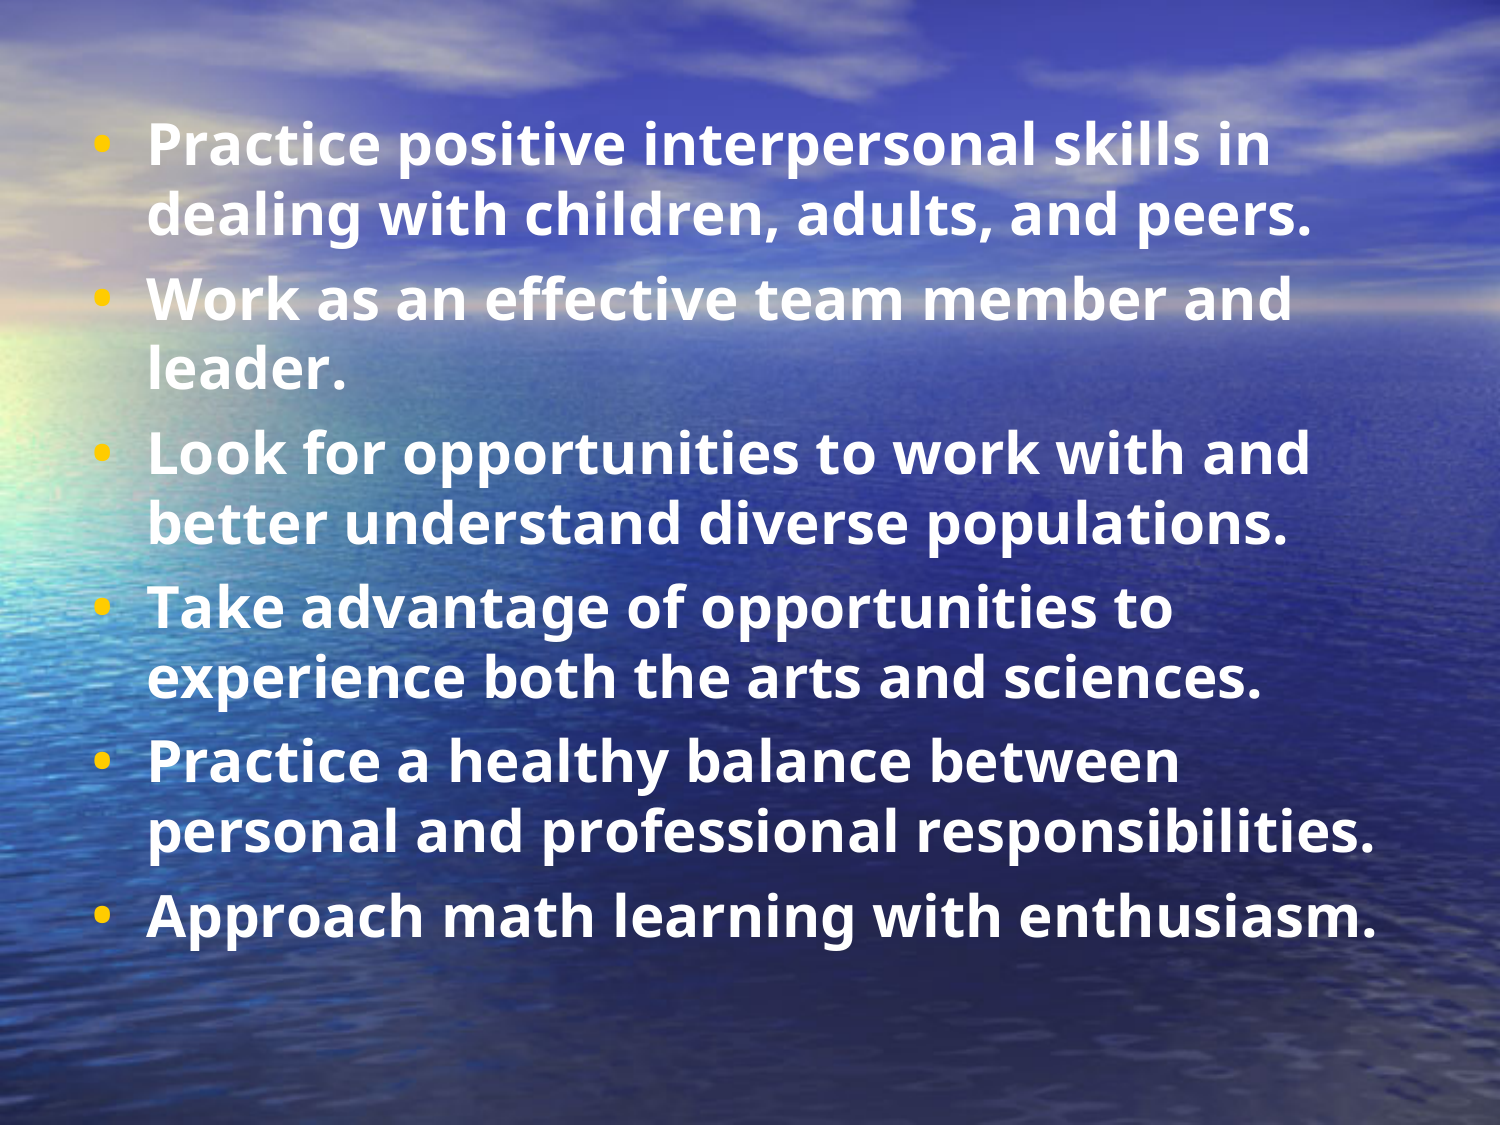

# Practice positive interpersonal skills in dealing with children, adults, and peers.
Work as an effective team member and leader.
Look for opportunities to work with and better understand diverse populations.
Take advantage of opportunities to experience both the arts and sciences.
Practice a healthy balance between personal and professional responsibilities.
Approach math learning with enthusiasm.